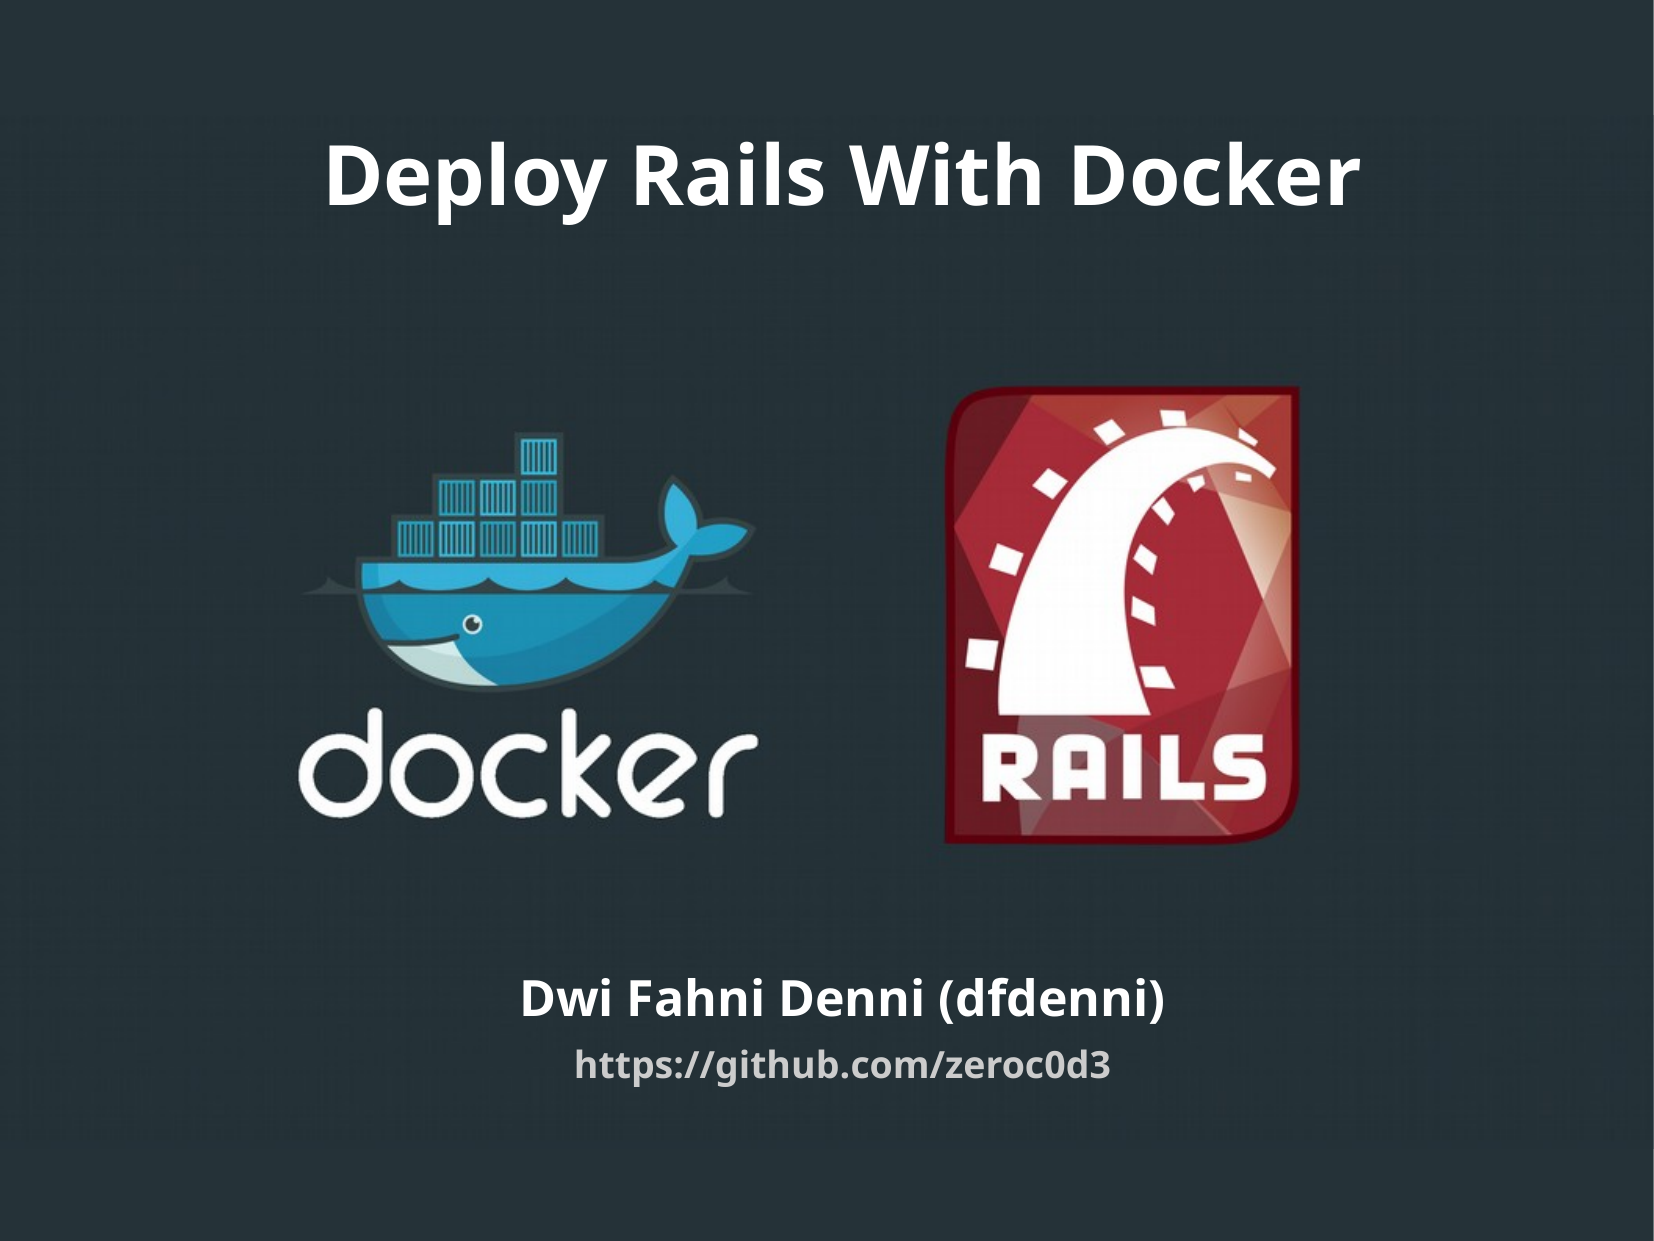

# Deploy Rails With Docker
Dwi Fahni Denni (dfdenni)
https://github.com/zeroc0d3